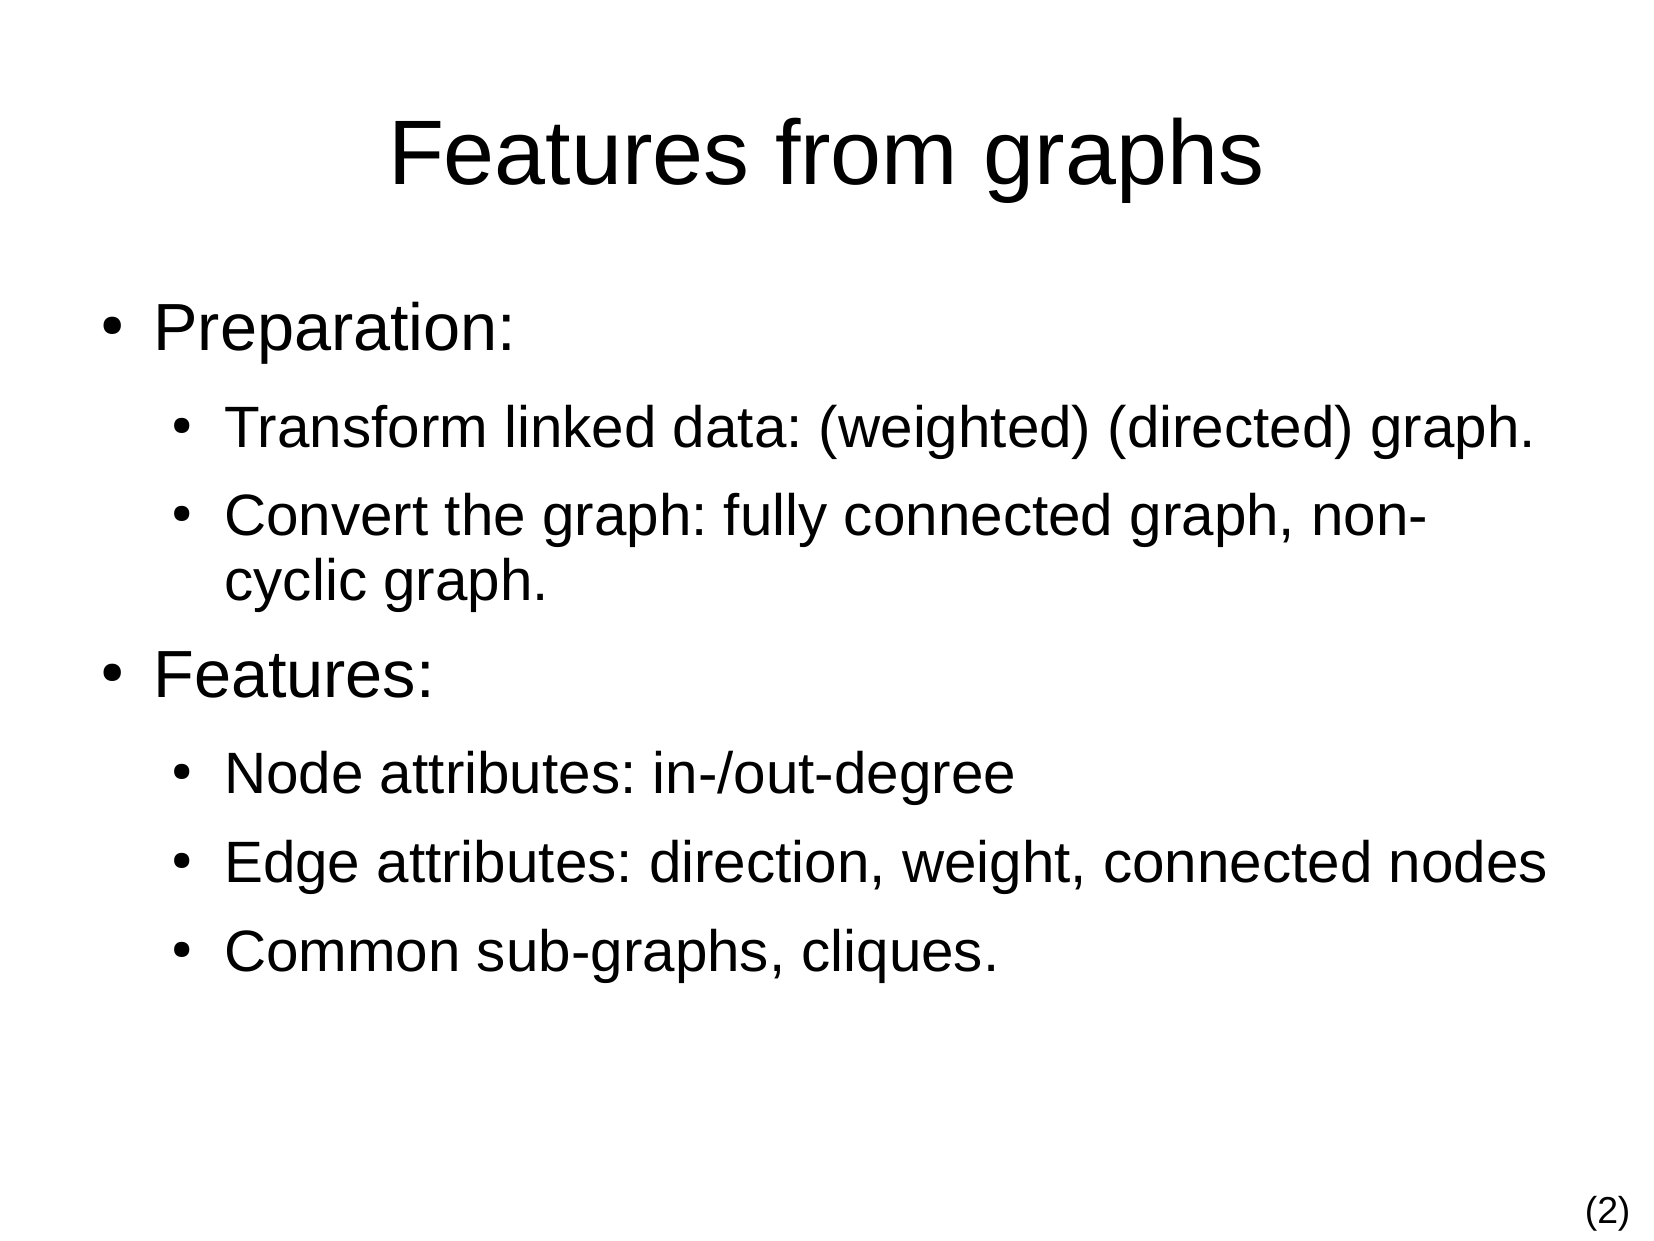

# Features from graphs
Preparation:
Transform linked data: (weighted) (directed) graph.
Convert the graph: fully connected graph, non-cyclic graph.
Features:
Node attributes: in-/out-degree
Edge attributes: direction, weight, connected nodes
Common sub-graphs, cliques.
(2)